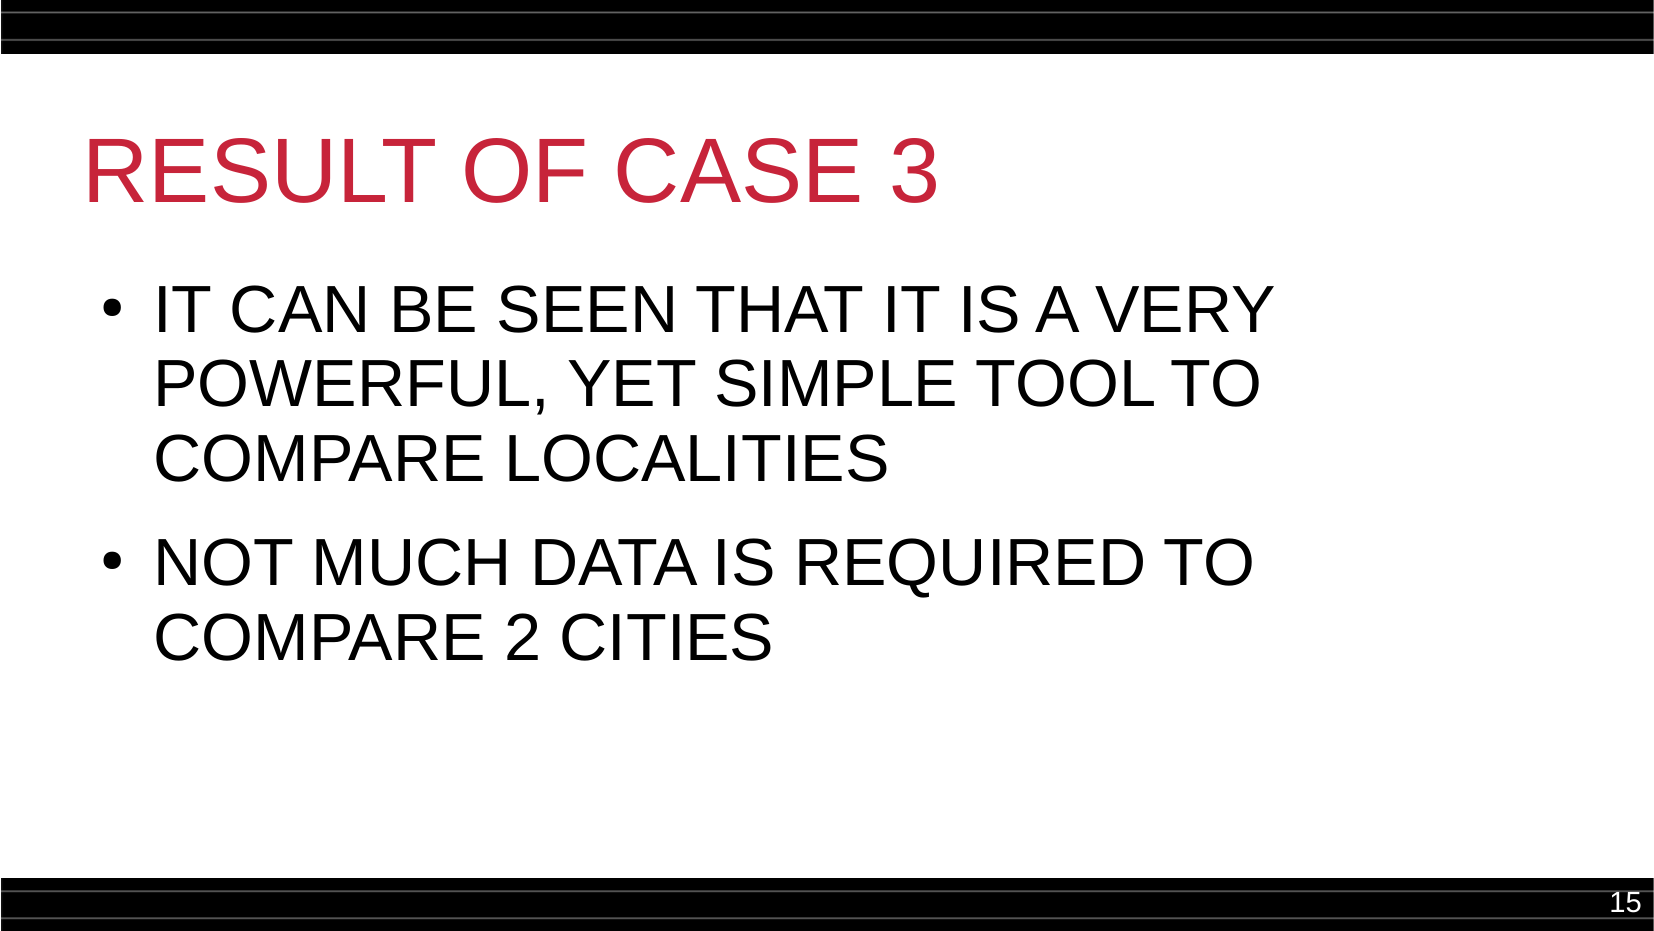

RESULT OF CASE 3
# IT CAN BE SEEN THAT IT IS A VERY POWERFUL, YET SIMPLE TOOL TO COMPARE LOCALITIES
NOT MUCH DATA IS REQUIRED TO COMPARE 2 CITIES